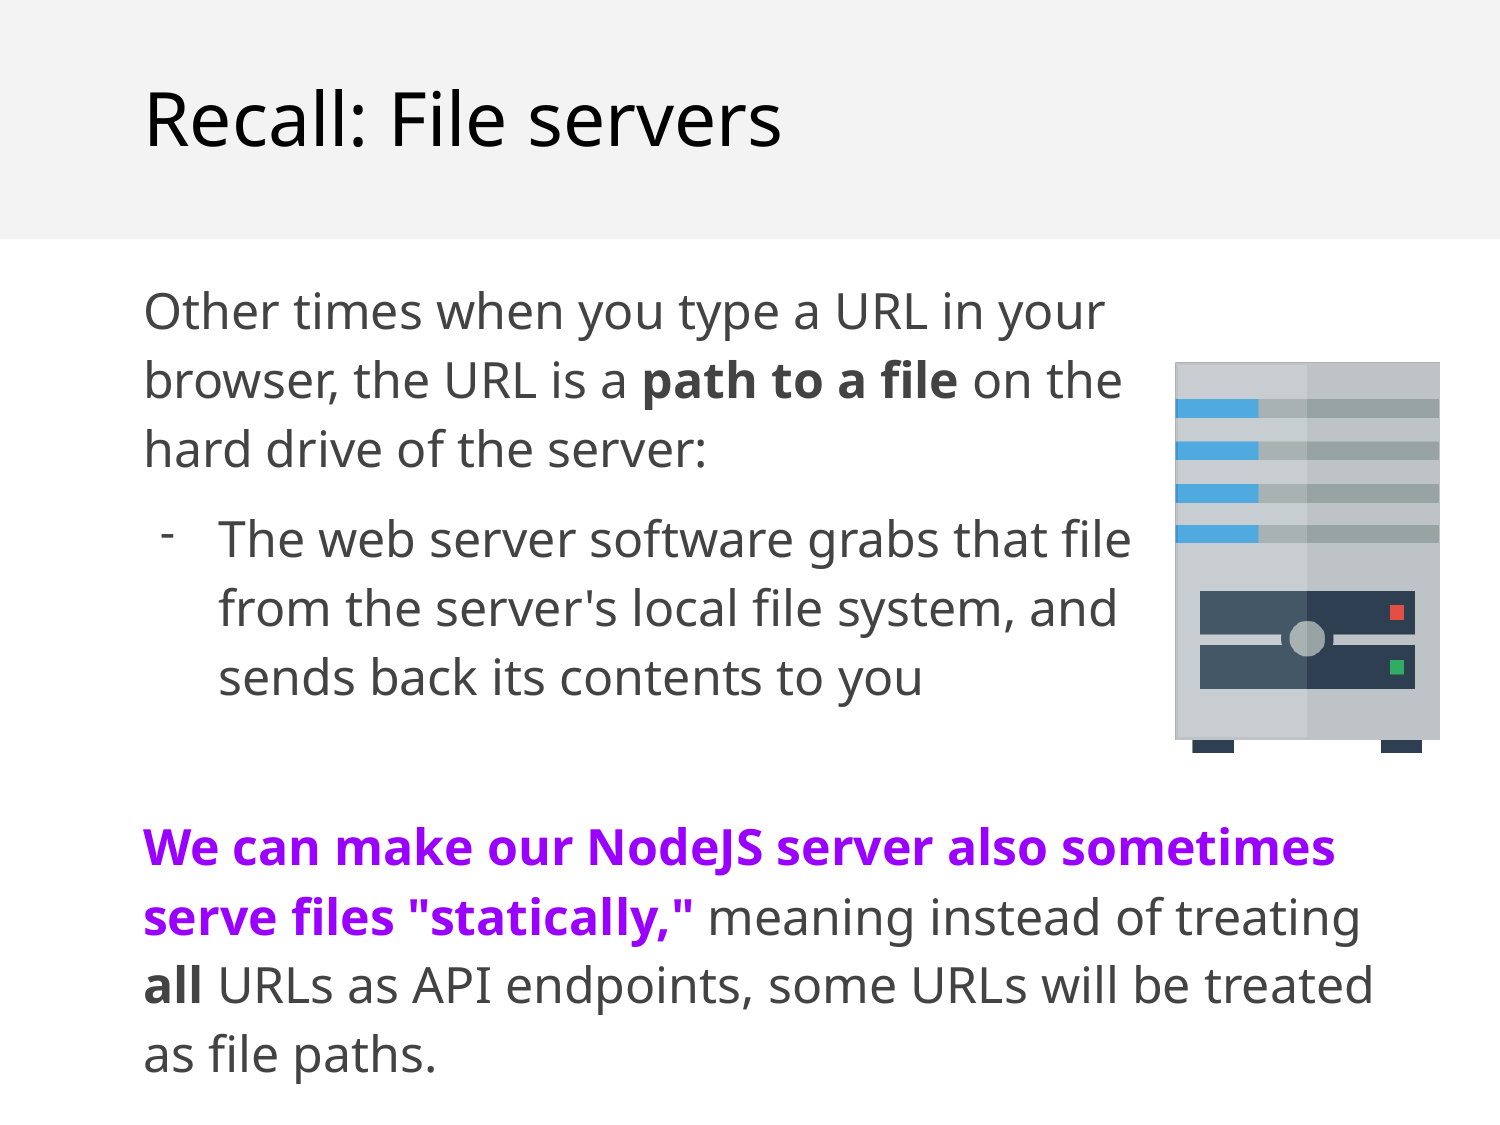

# Recall: File servers
Other times when you type a URL in your browser, the URL is a path to a file on the hard drive of the server:
The web server software grabs that file from the server's local file system, and sends back its contents to you
We can make our NodeJS server also sometimes serve files "statically," meaning instead of treating all URLs as API endpoints, some URLs will be treated as file paths.